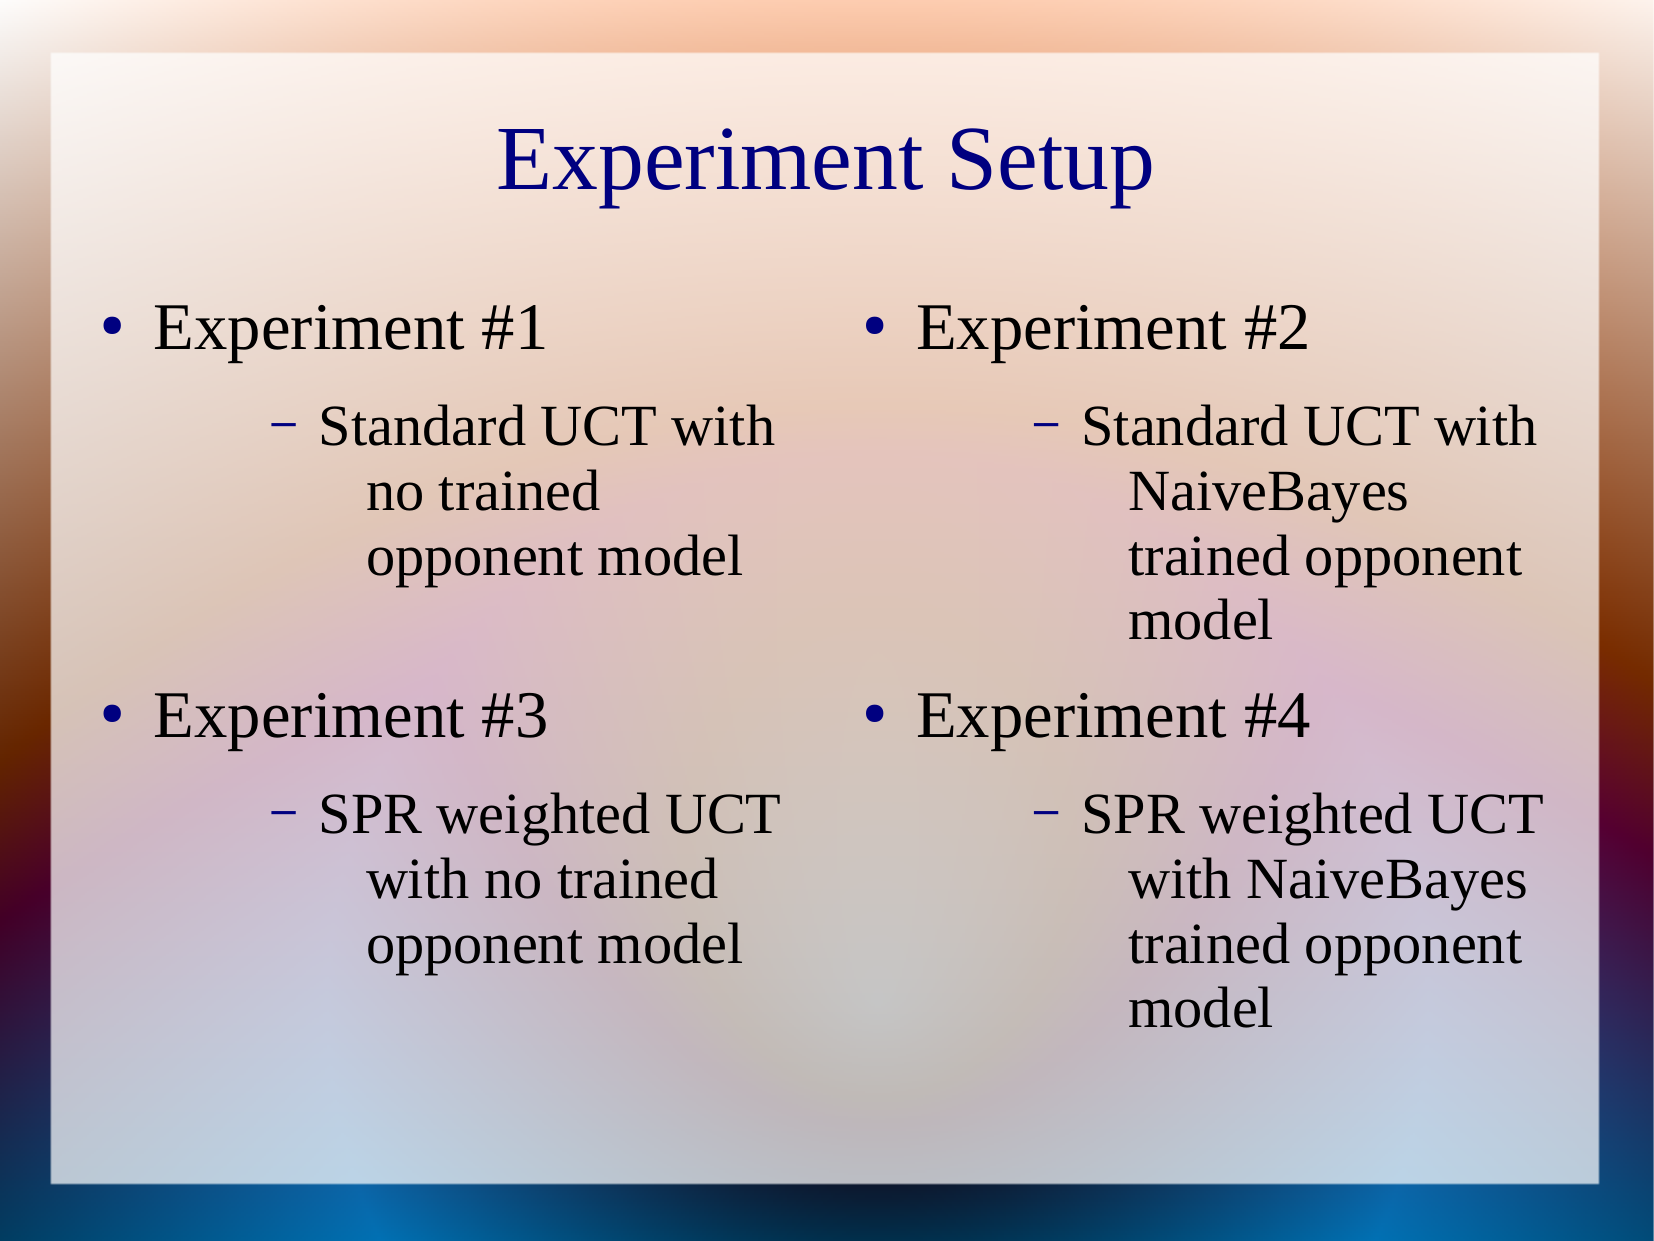

# Experiment Setup
Experiment #1
Standard UCT with no trained opponent model
Experiment #2
Standard UCT with NaiveBayes trained opponent model
Experiment #3
SPR weighted UCT with no trained opponent model
Experiment #4
SPR weighted UCT with NaiveBayes trained opponent model